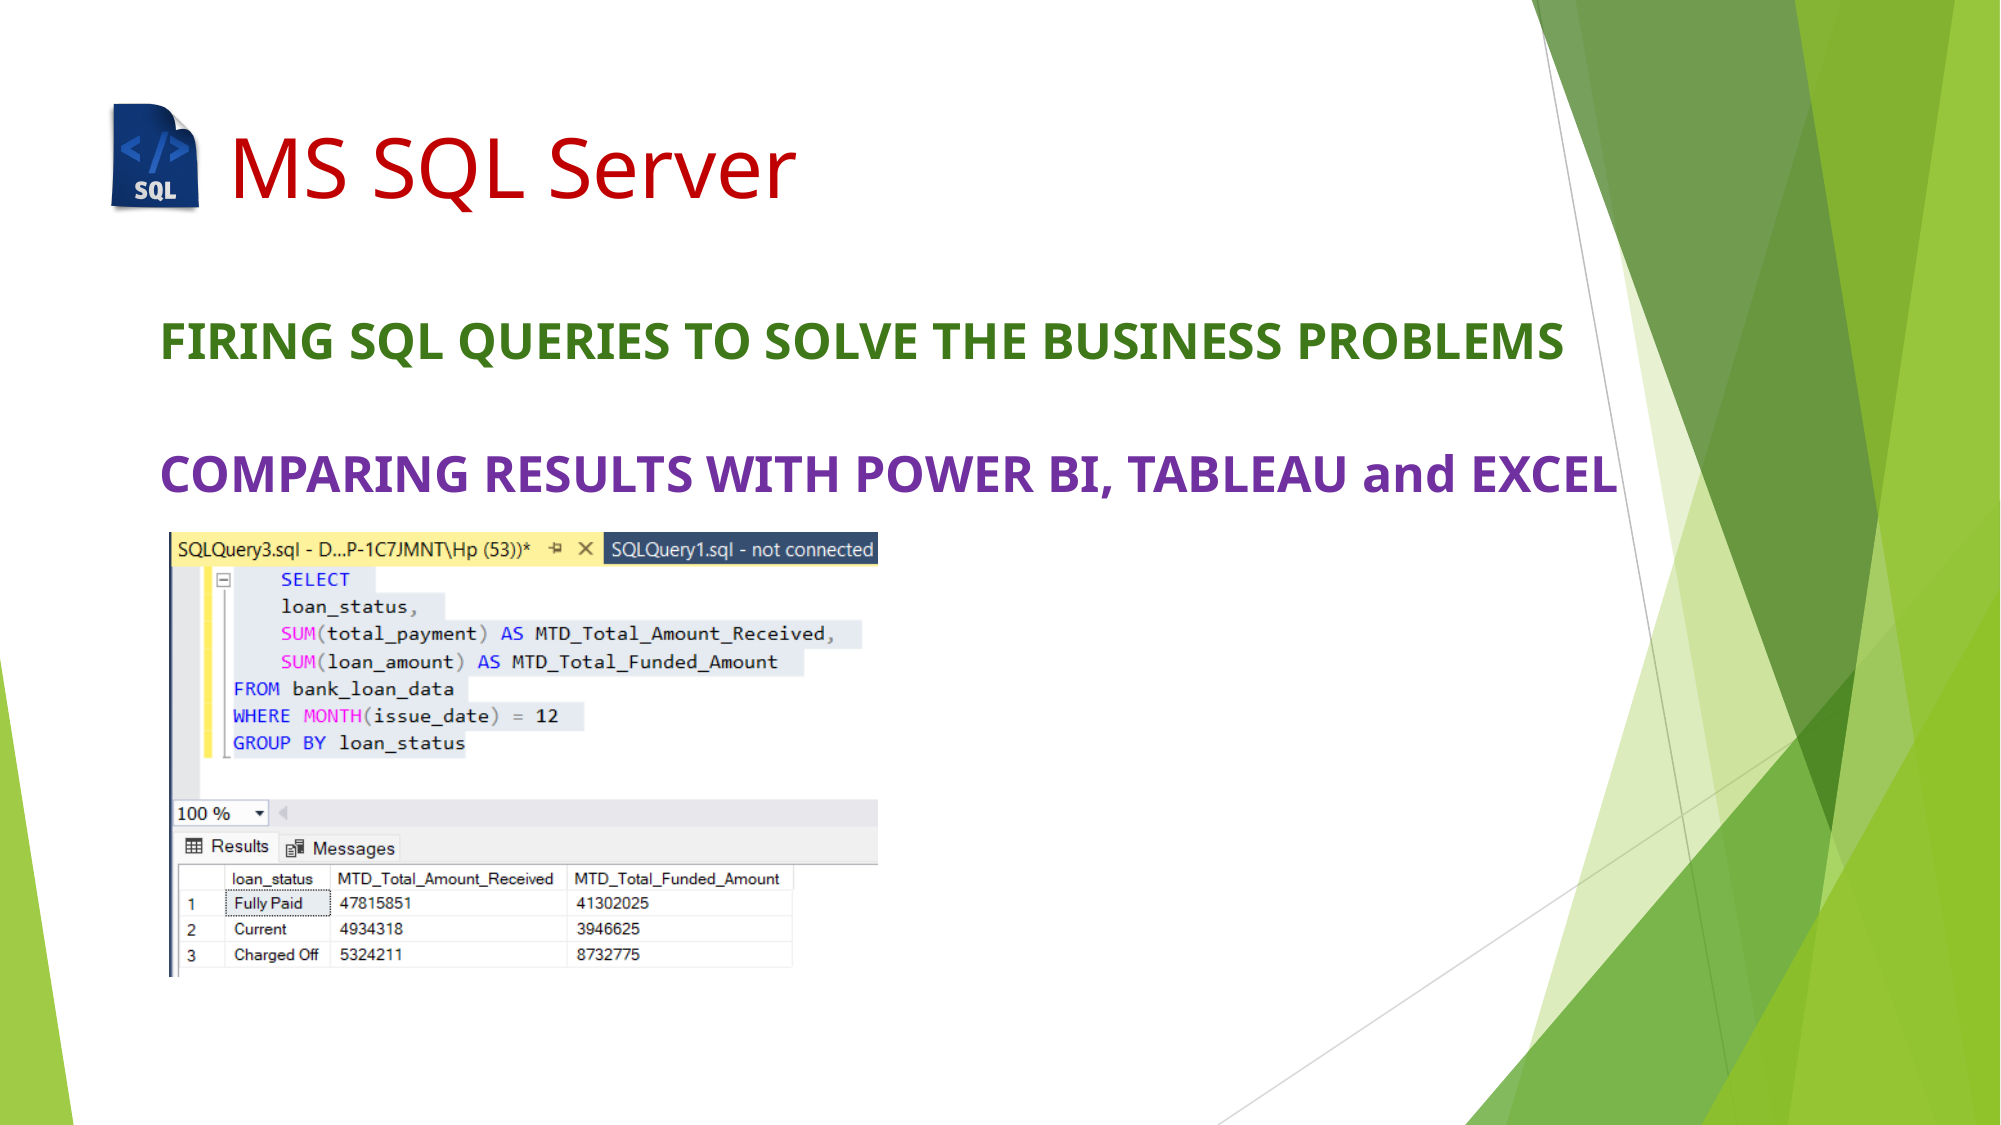

MS SQL Server
FIRING SQL QUERIES TO SOLVE THE BUSINESS PROBLEMS
COMPARING RESULTS WITH POWER BI, TABLEAU and EXCEL